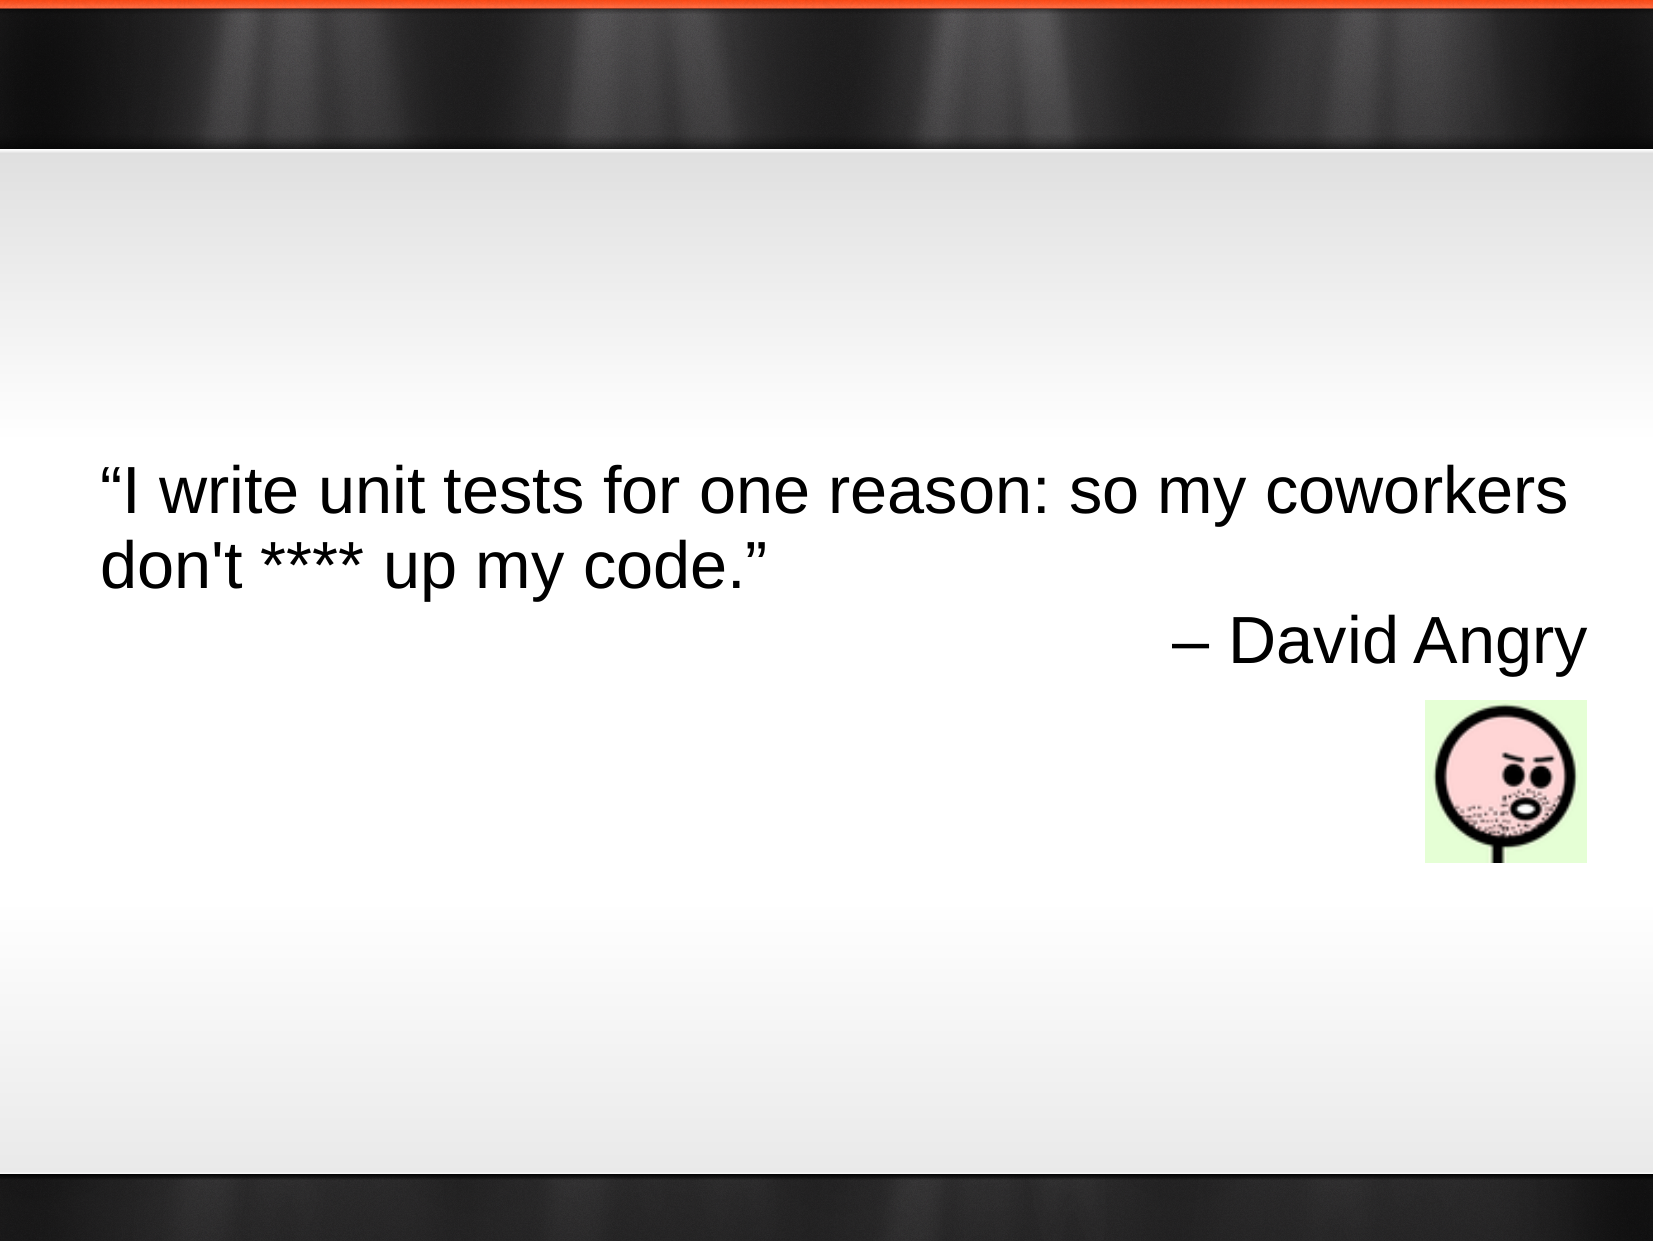

# “I write unit tests for one reason: so my coworkers don't **** up my code.”
– David Angry